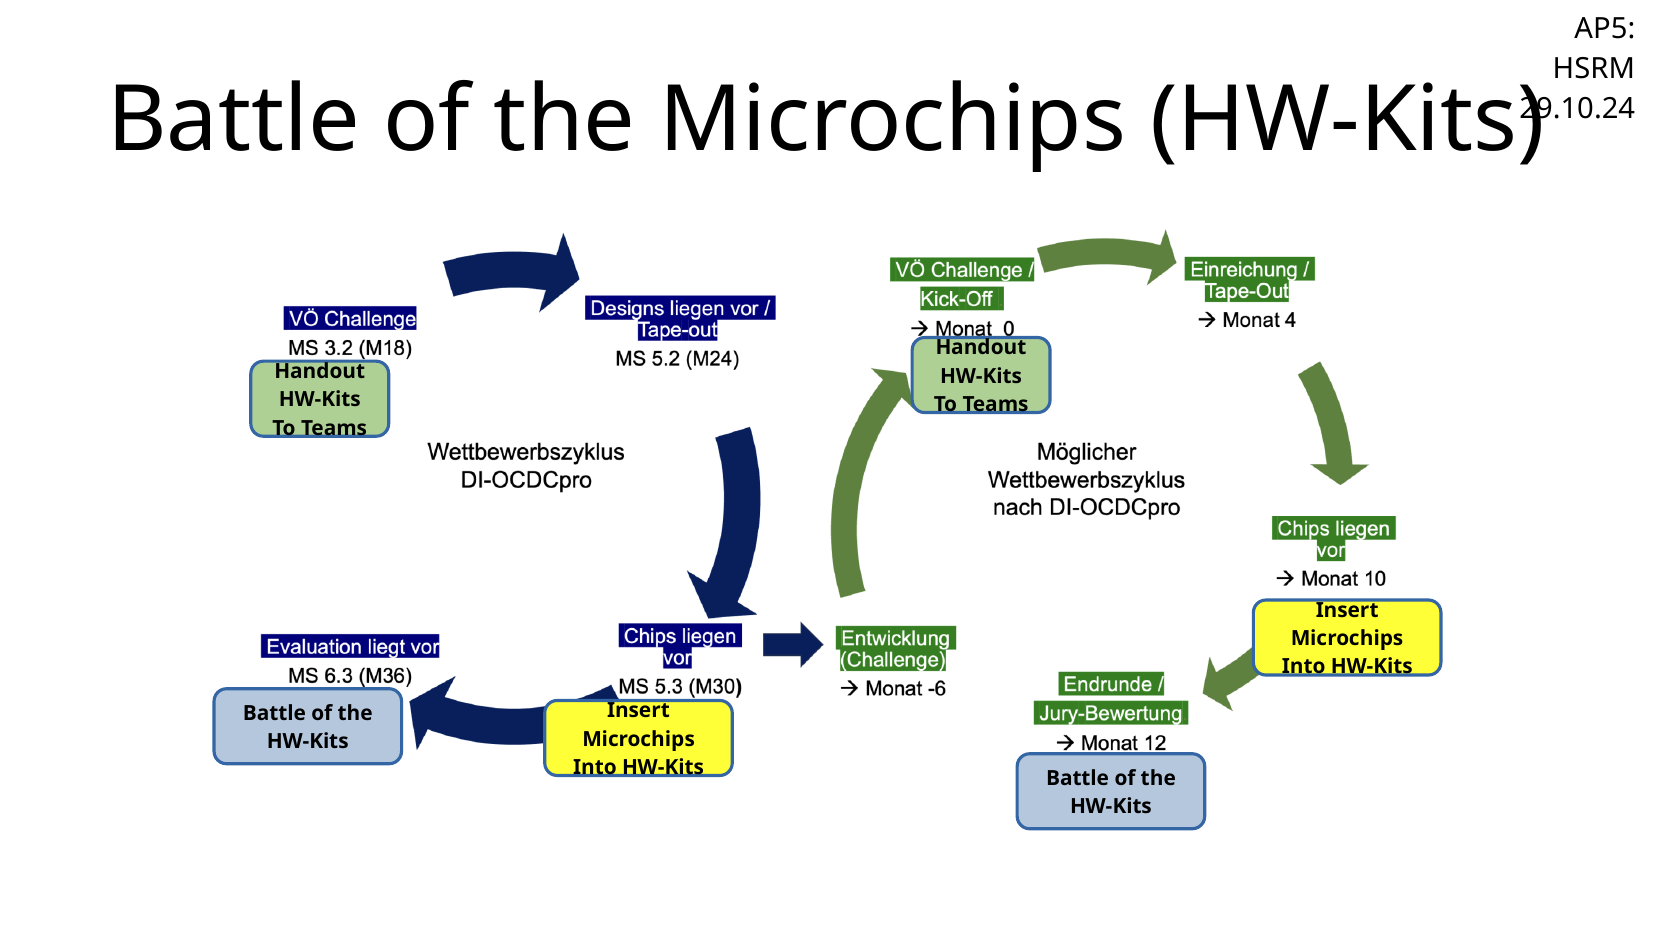

AP5:
HSRM
29.10.24
# Battle of the Microchips (HW-Kits)
Handout
HW-Kits
To Teams
Handout
HW-Kits
To Teams
Insert
Microchips
Into HW-Kits
Battle of the
HW-Kits
Insert
Microchips
Into HW-Kits
Battle of the
HW-Kits